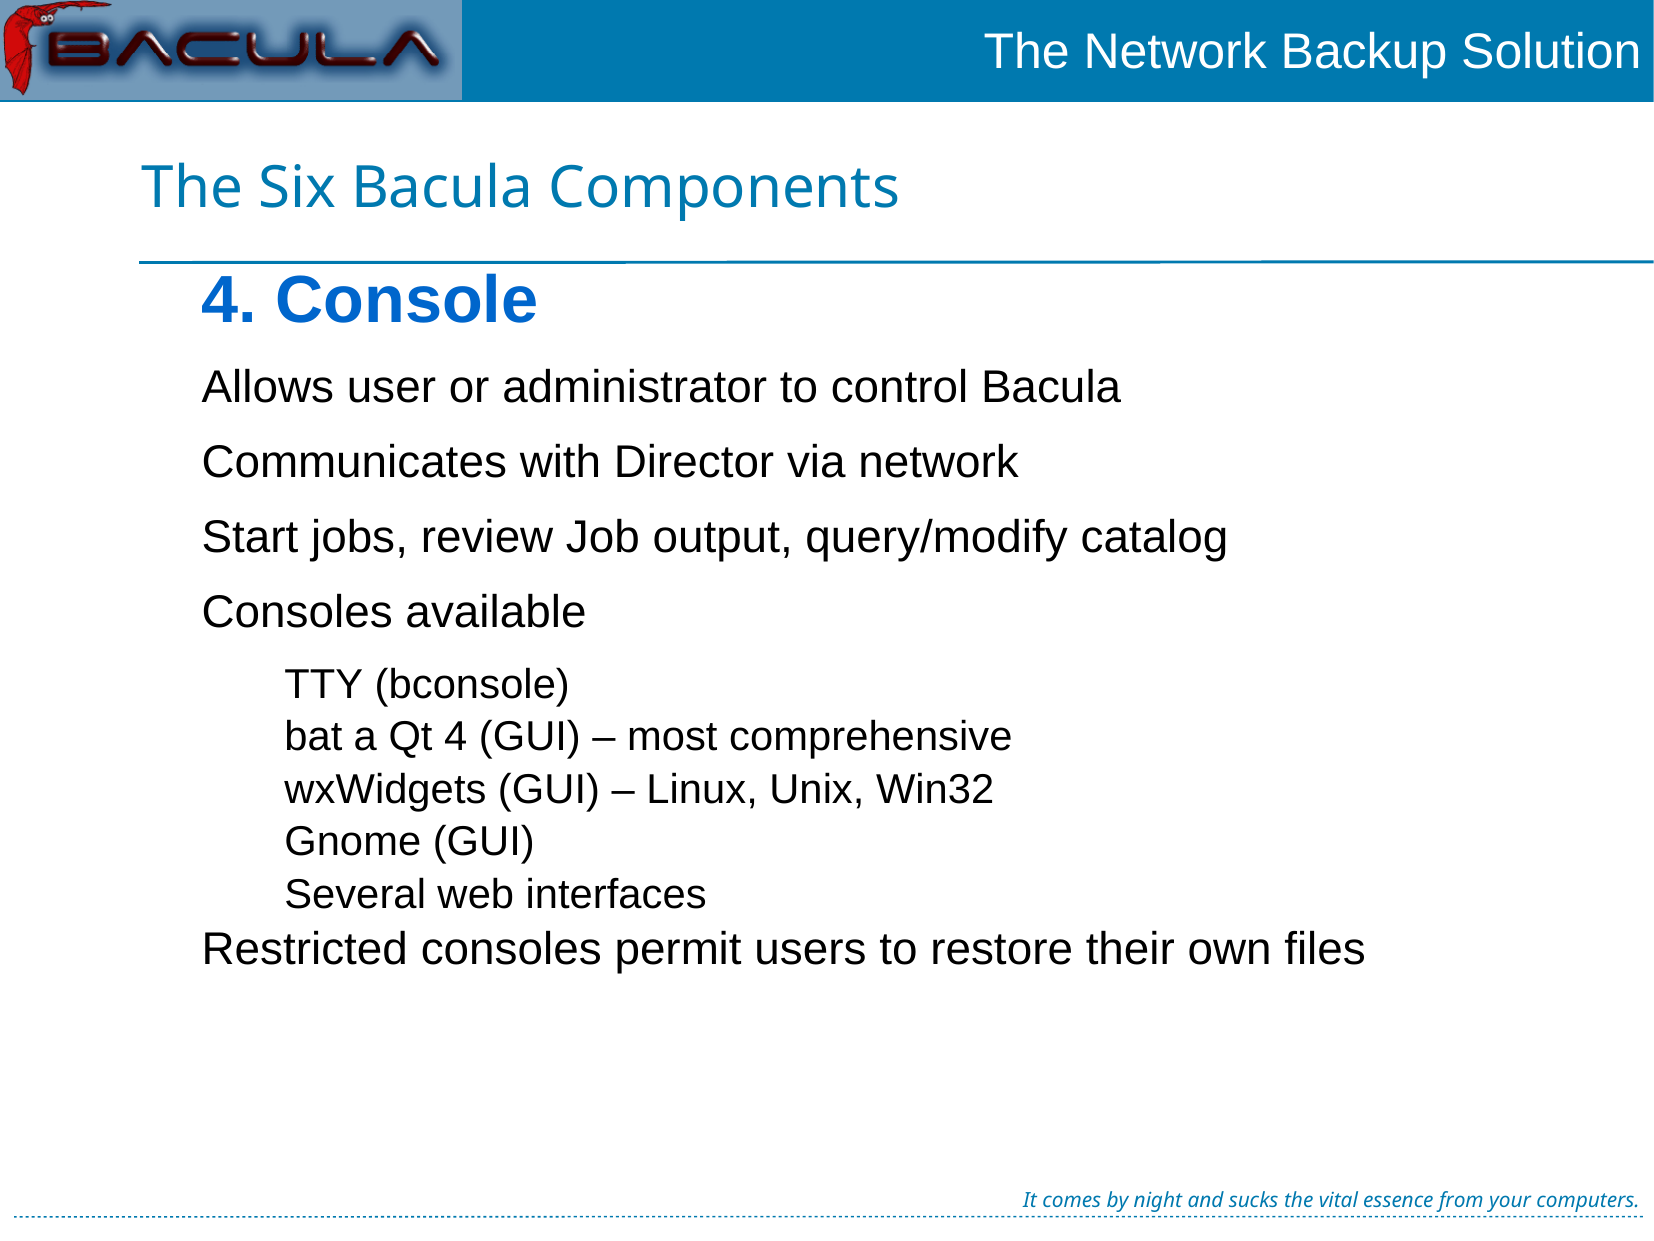

# The Six Bacula Components
4. Console
Allows user or administrator to control Bacula
Communicates with Director via network
Start jobs, review Job output, query/modify catalog
Consoles available
TTY (bconsole)
bat a Qt 4 (GUI) – most comprehensive
wxWidgets (GUI) – Linux, Unix, Win32
Gnome (GUI)
Several web interfaces
Restricted consoles permit users to restore their own files